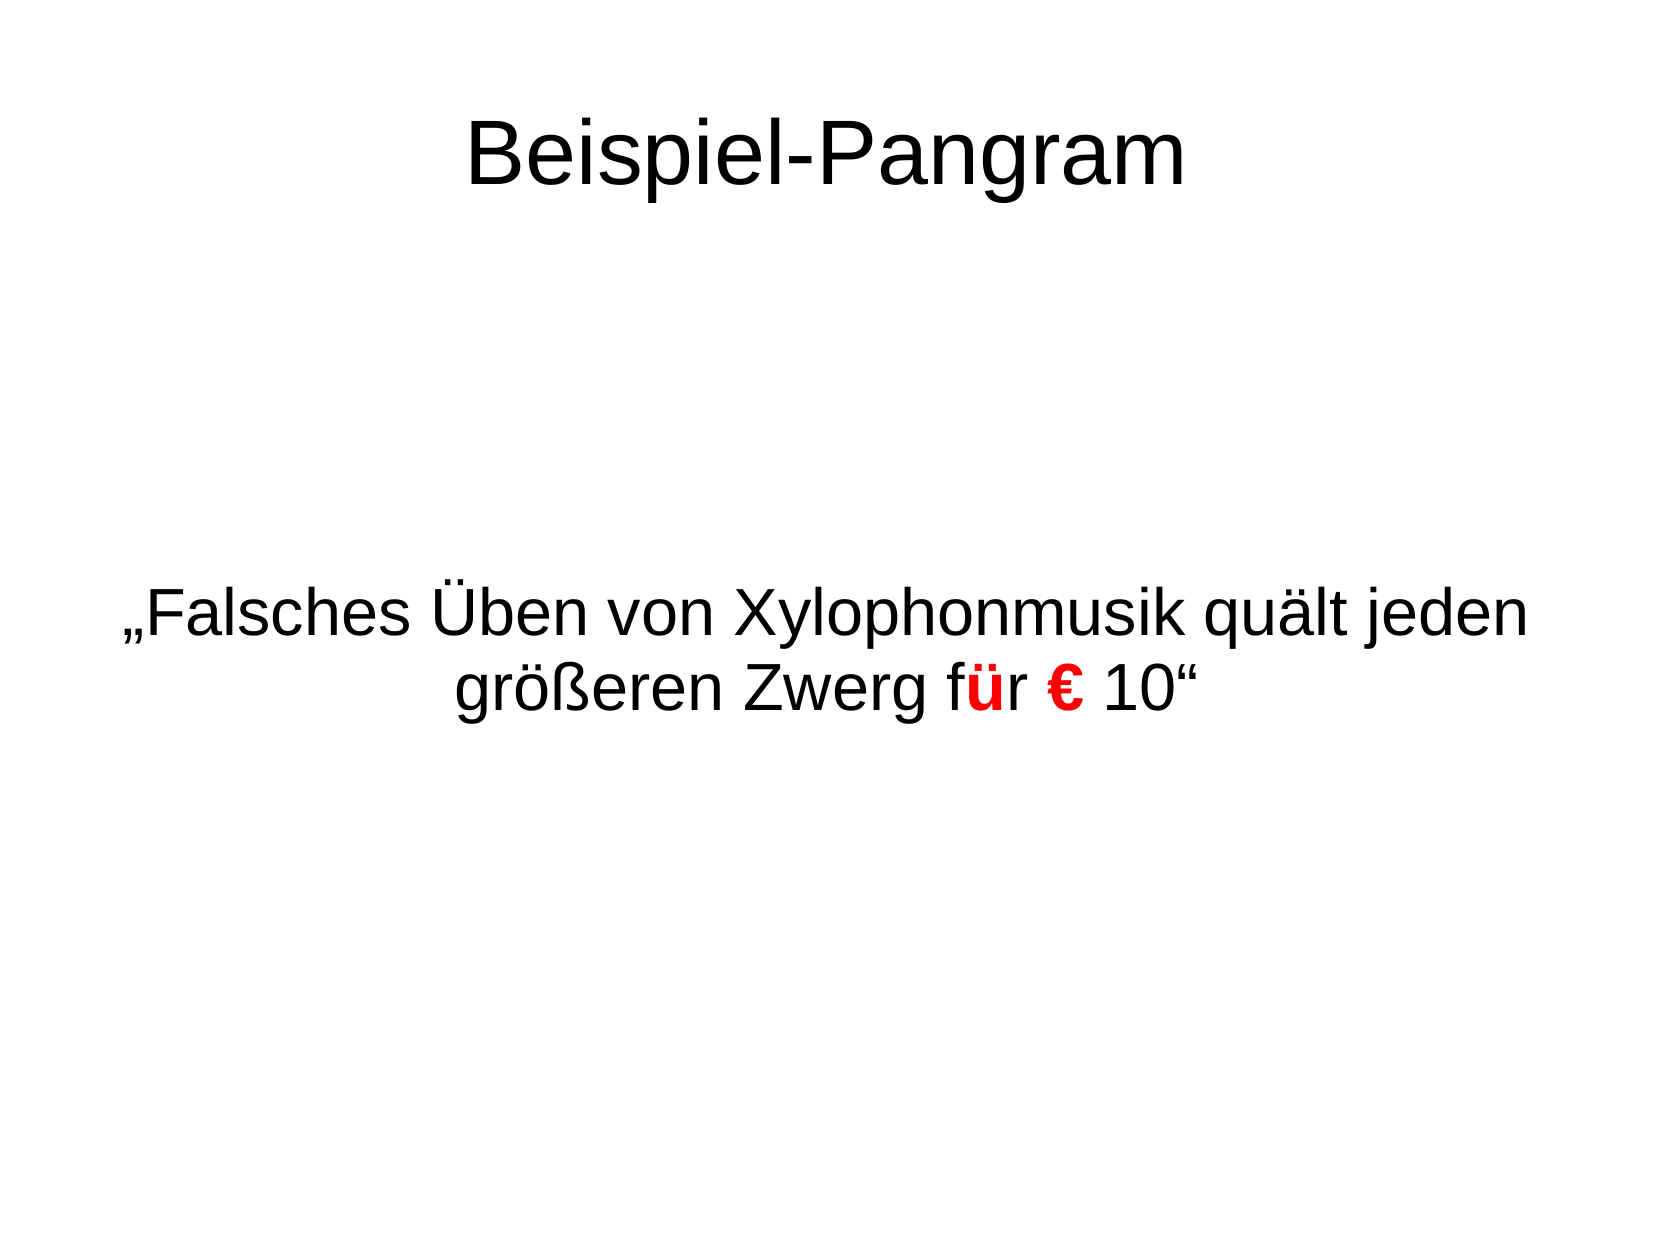

# Beispiel-Pangram
„Falsches Üben von Xylophonmusik quält jeden größeren Zwerg für € 10“